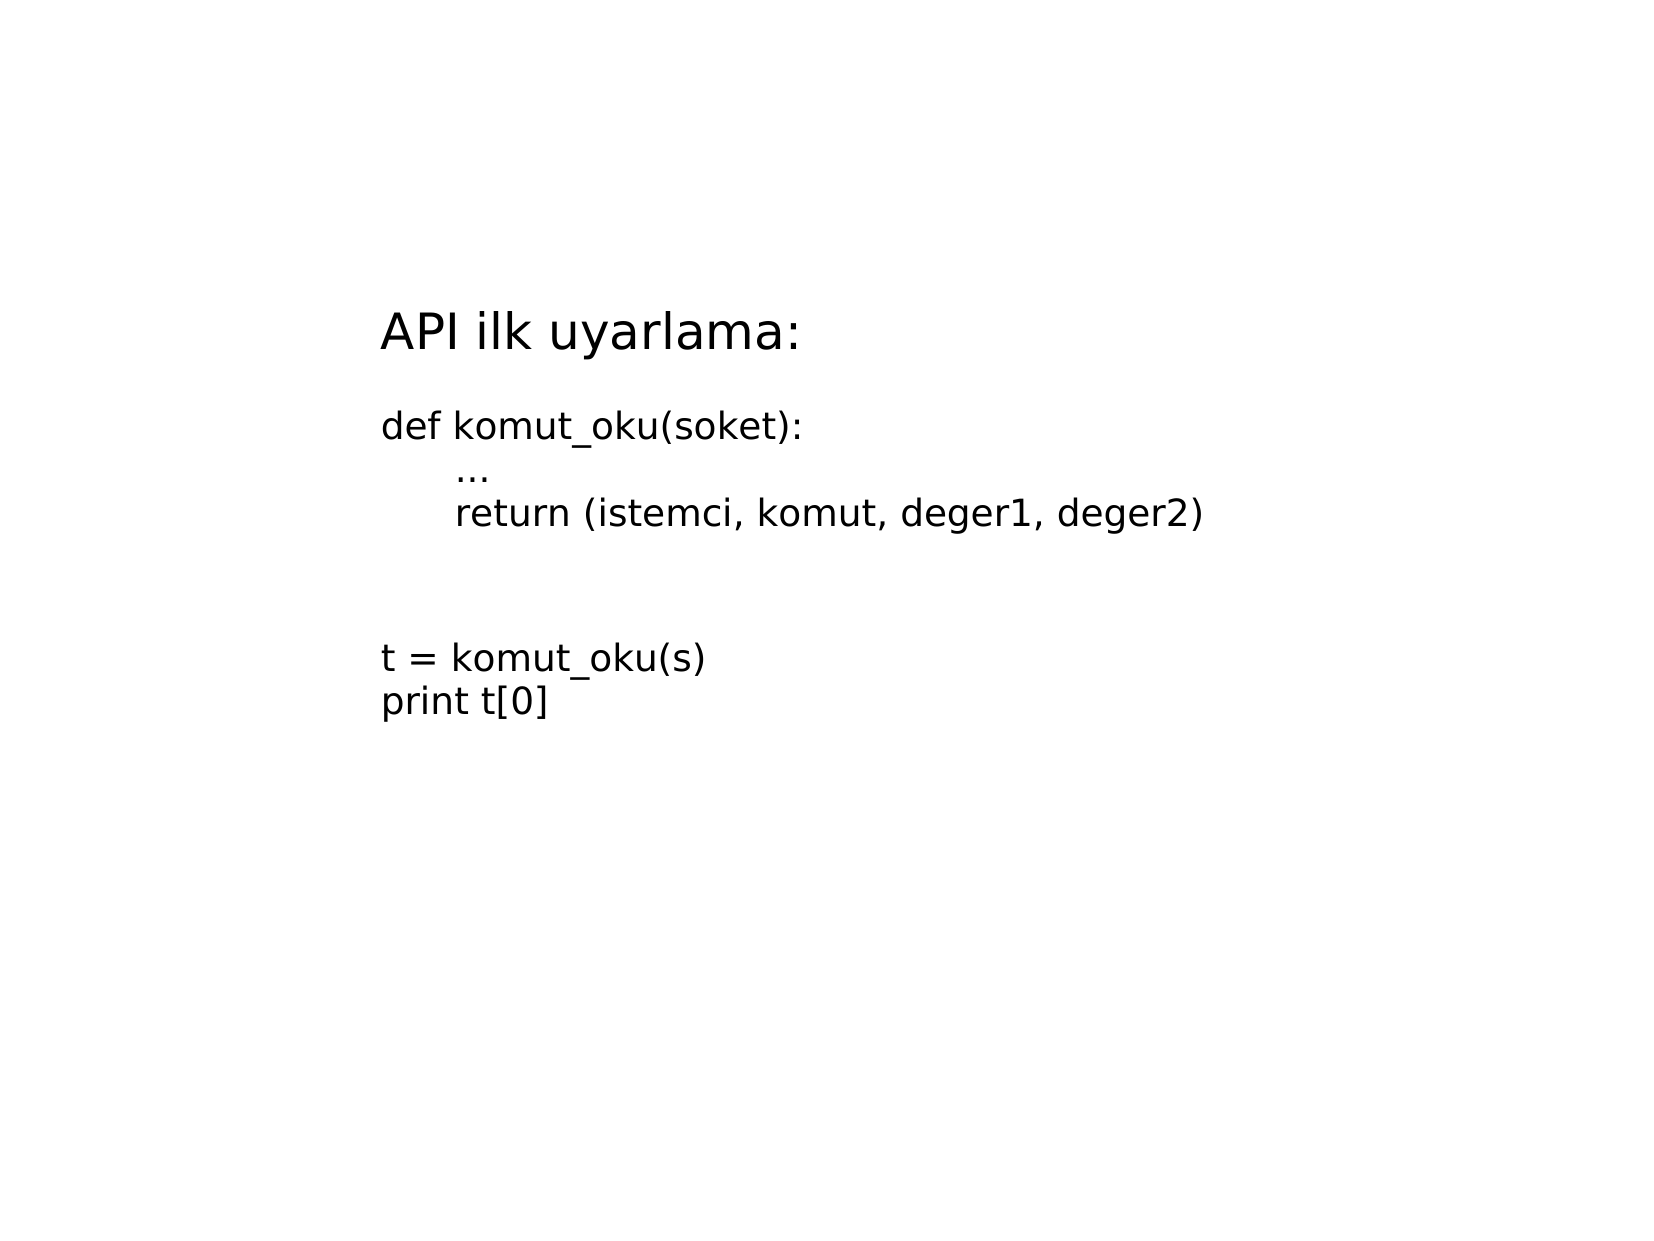

API ilk uyarlama:
def komut_oku(soket):
	...
	return (istemci, komut, deger1, deger2)
t = komut_oku(s)
print t[0]